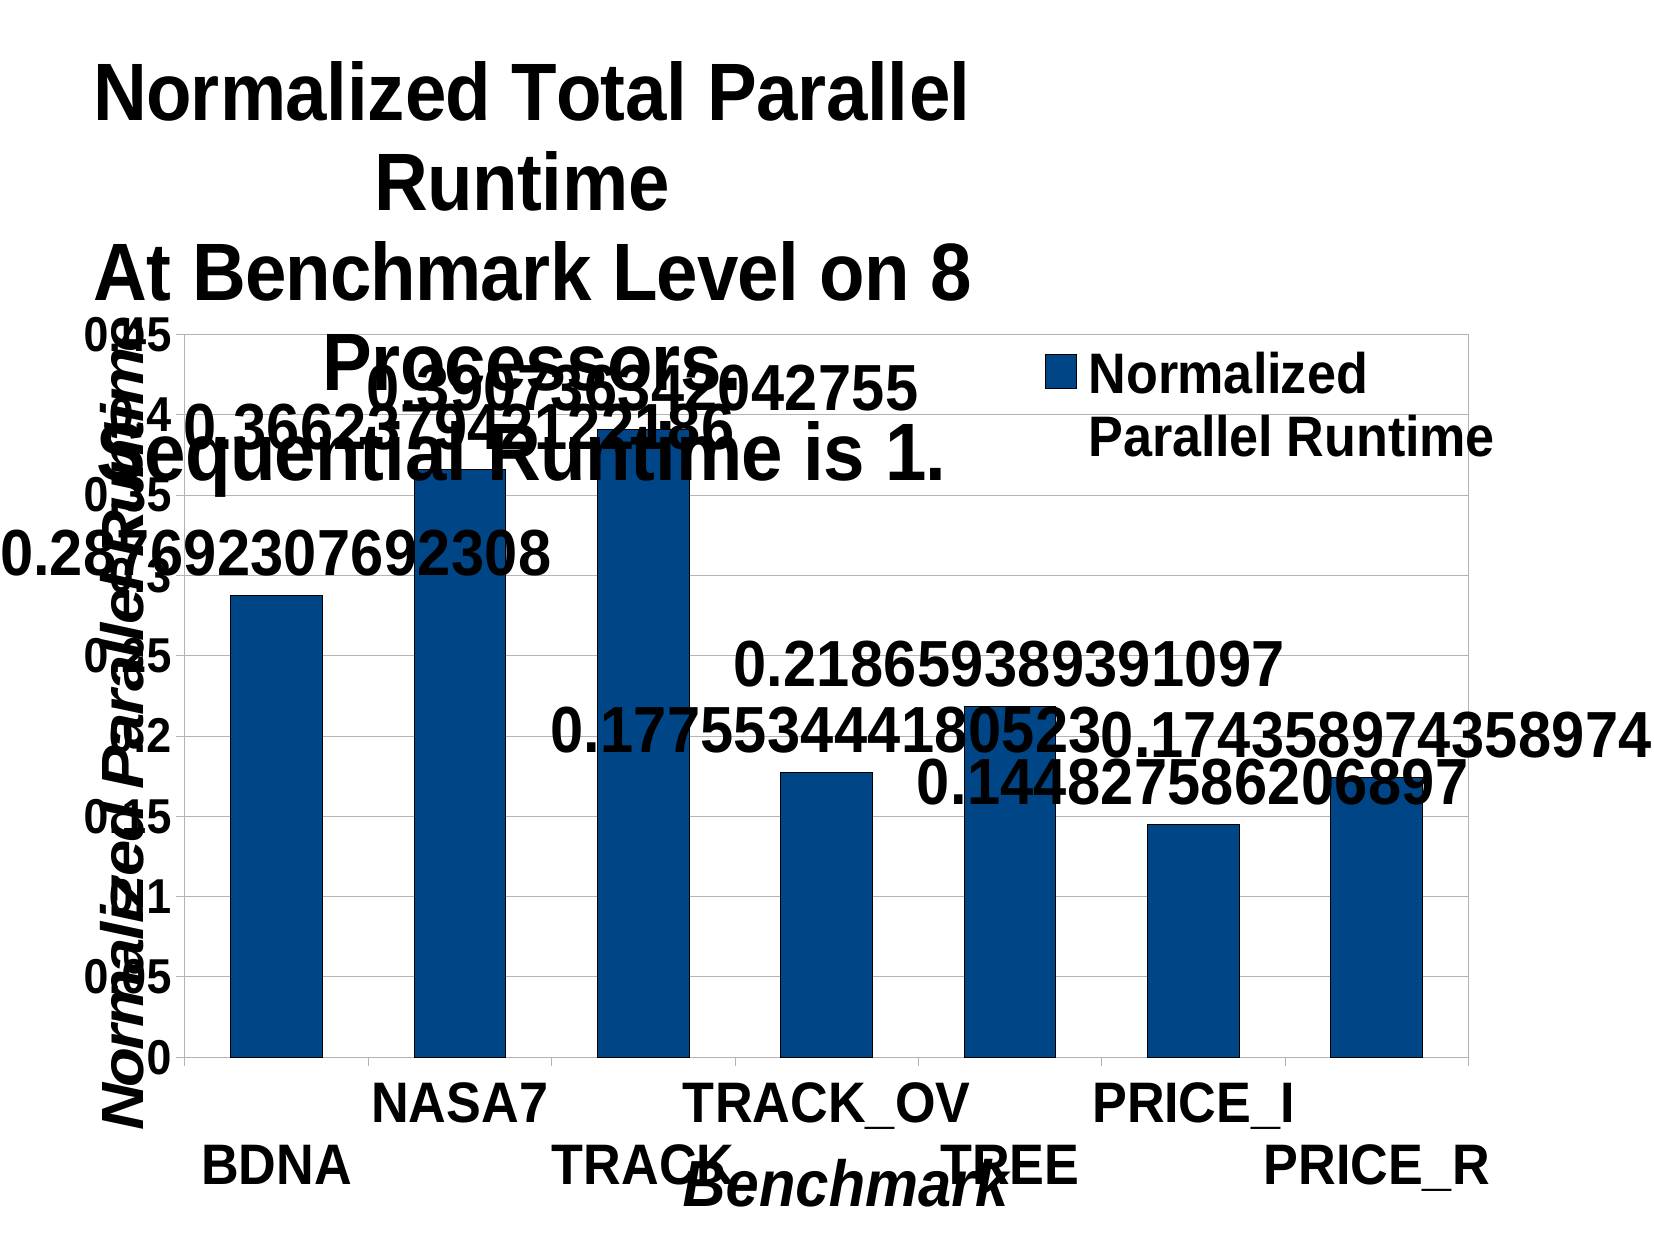

### Chart: Normalized Total Parallel Runtime
At Benchmark Level on 8 Processors.
Sequential Runtime is 1.
| Category | Normalized Parallel Runtime |
|---|---|
| BDNA | 0.287692307692308 |
| NASA7 | 0.366237942122186 |
| TRACK | 0.390736342042755 |
| TRACK_OV | 0.177553444180523 |
| TREE | 0.218659389391097 |
| PRICE_I | 0.144827586206897 |
| PRICE_R | 0.174358974358974 |